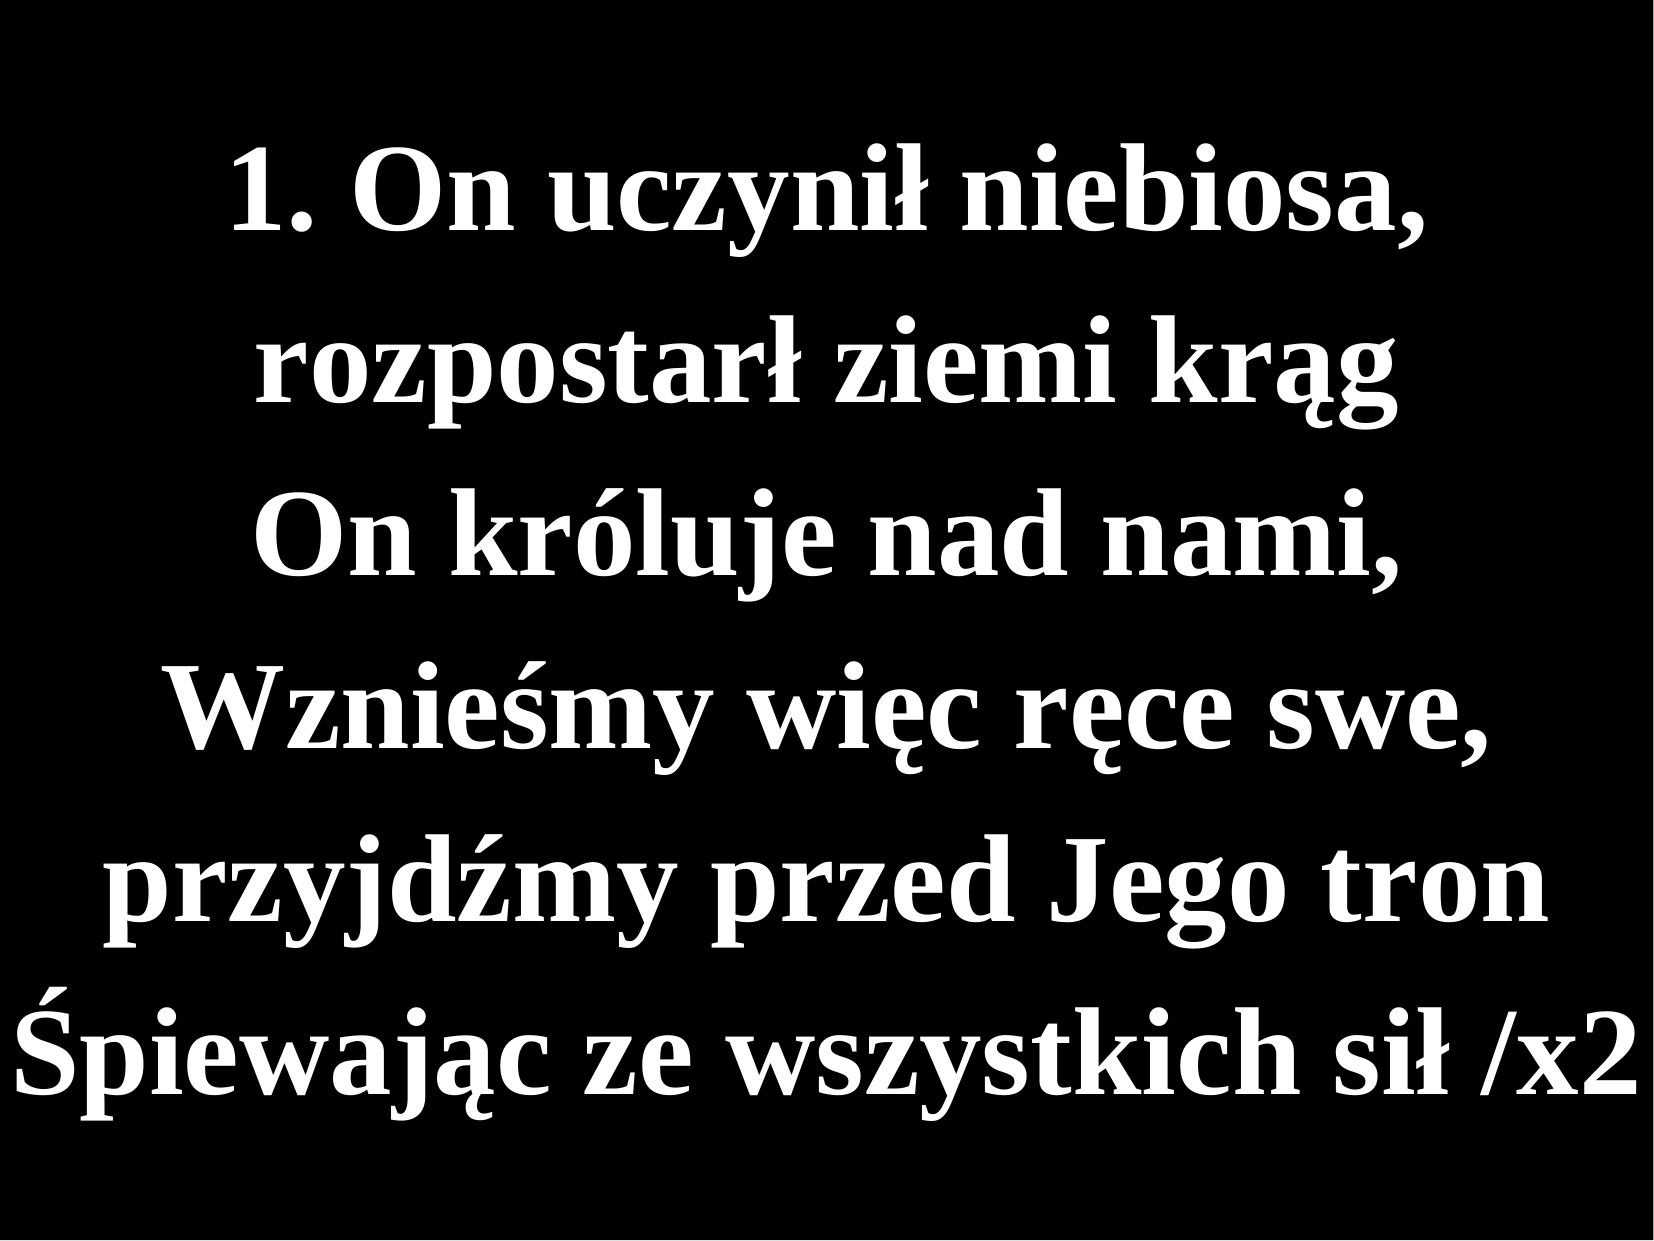

# 1. On uczynił niebiosa, ppp rozpostarł ziemi krąg ppp On króluje nad nami, ppp Wznieśmy więc ręce swe, ppp przyjdźmy przed Jego tron ppp Śpiewając ze wszystkich sił /x2